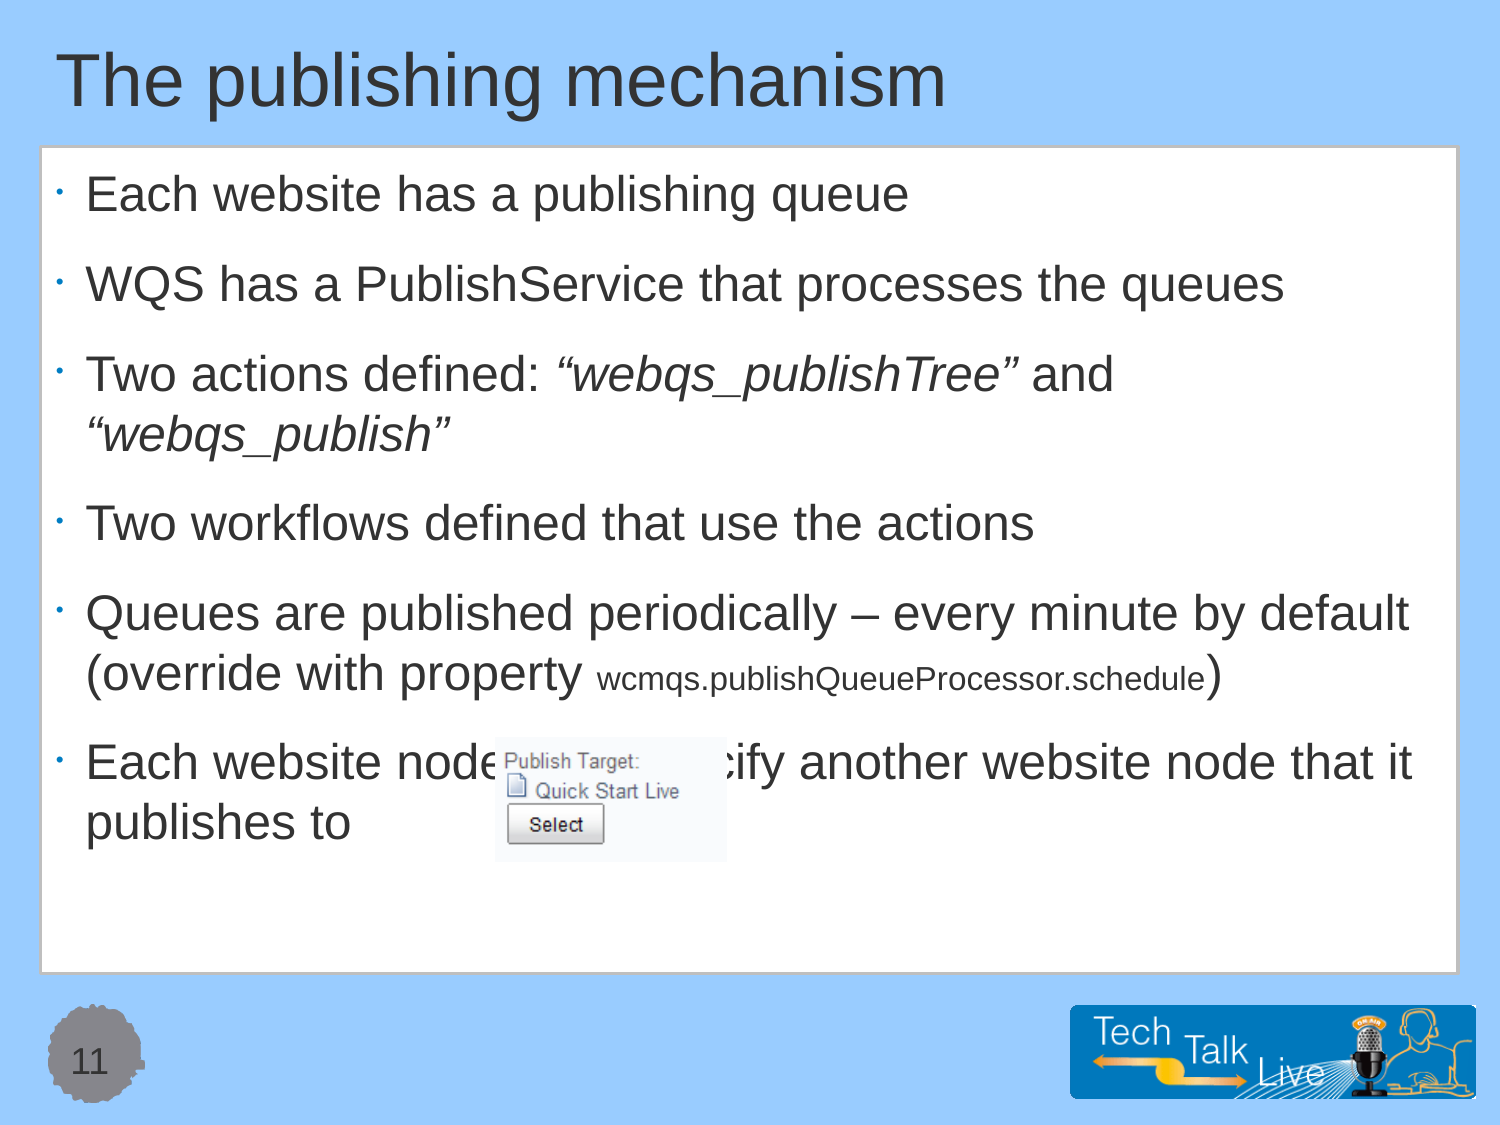

# The publishing mechanism
Each website has a publishing queue
WQS has a PublishService that processes the queues
Two actions defined: “webqs_publishTree” and “webqs_publish”
Two workflows defined that use the actions
Queues are published periodically – every minute by default (override with property wcmqs.publishQueueProcessor.schedule)
Each website node may specify another website node that it publishes to